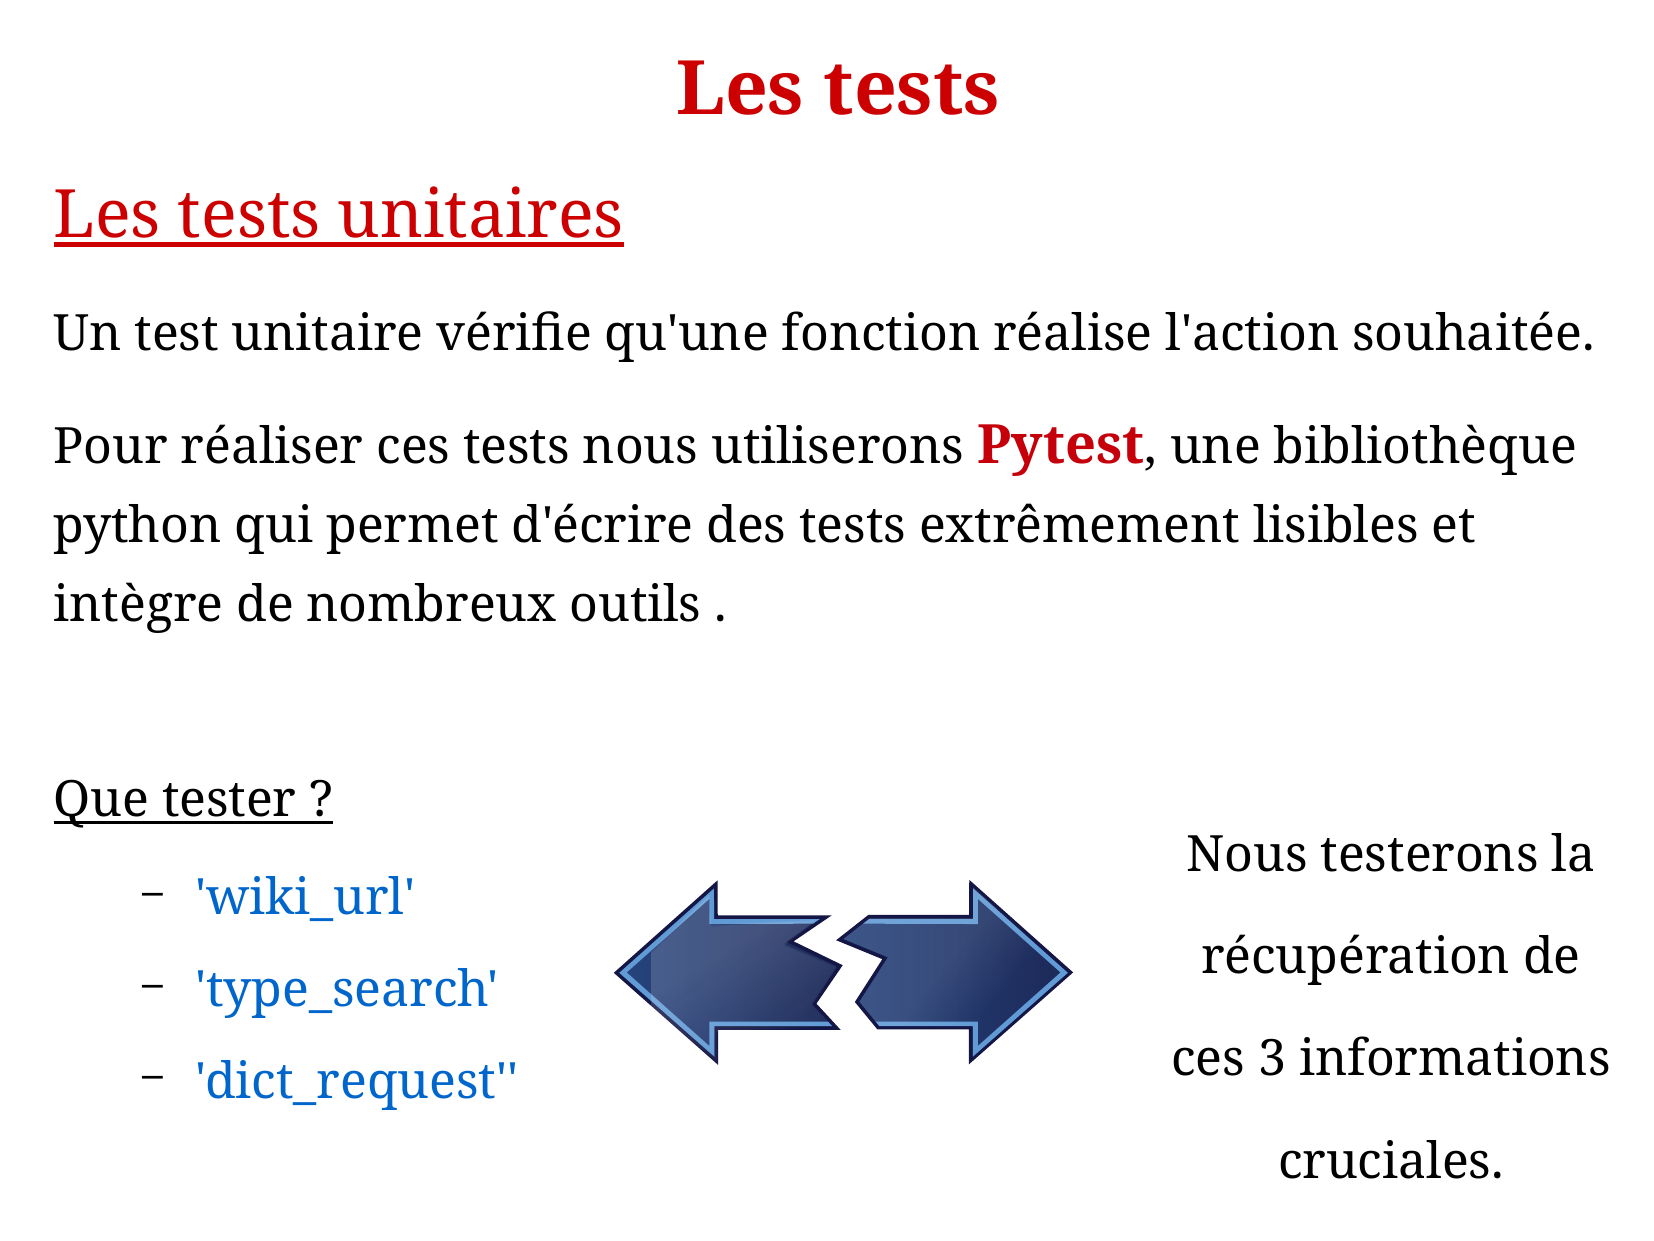

Les tests
Les tests unitaires
Un test unitaire vérifie qu'une fonction réalise l'action souhaitée.
Pour réaliser ces tests nous utiliserons Pytest, une bibliothèque python qui permet d'écrire des tests extrêmement lisibles et intègre de nombreux outils .
Que tester ?
'wiki_url'
'type_search'
'dict_request''
# Nous testerons la récupération de ces 3 informations cruciales.